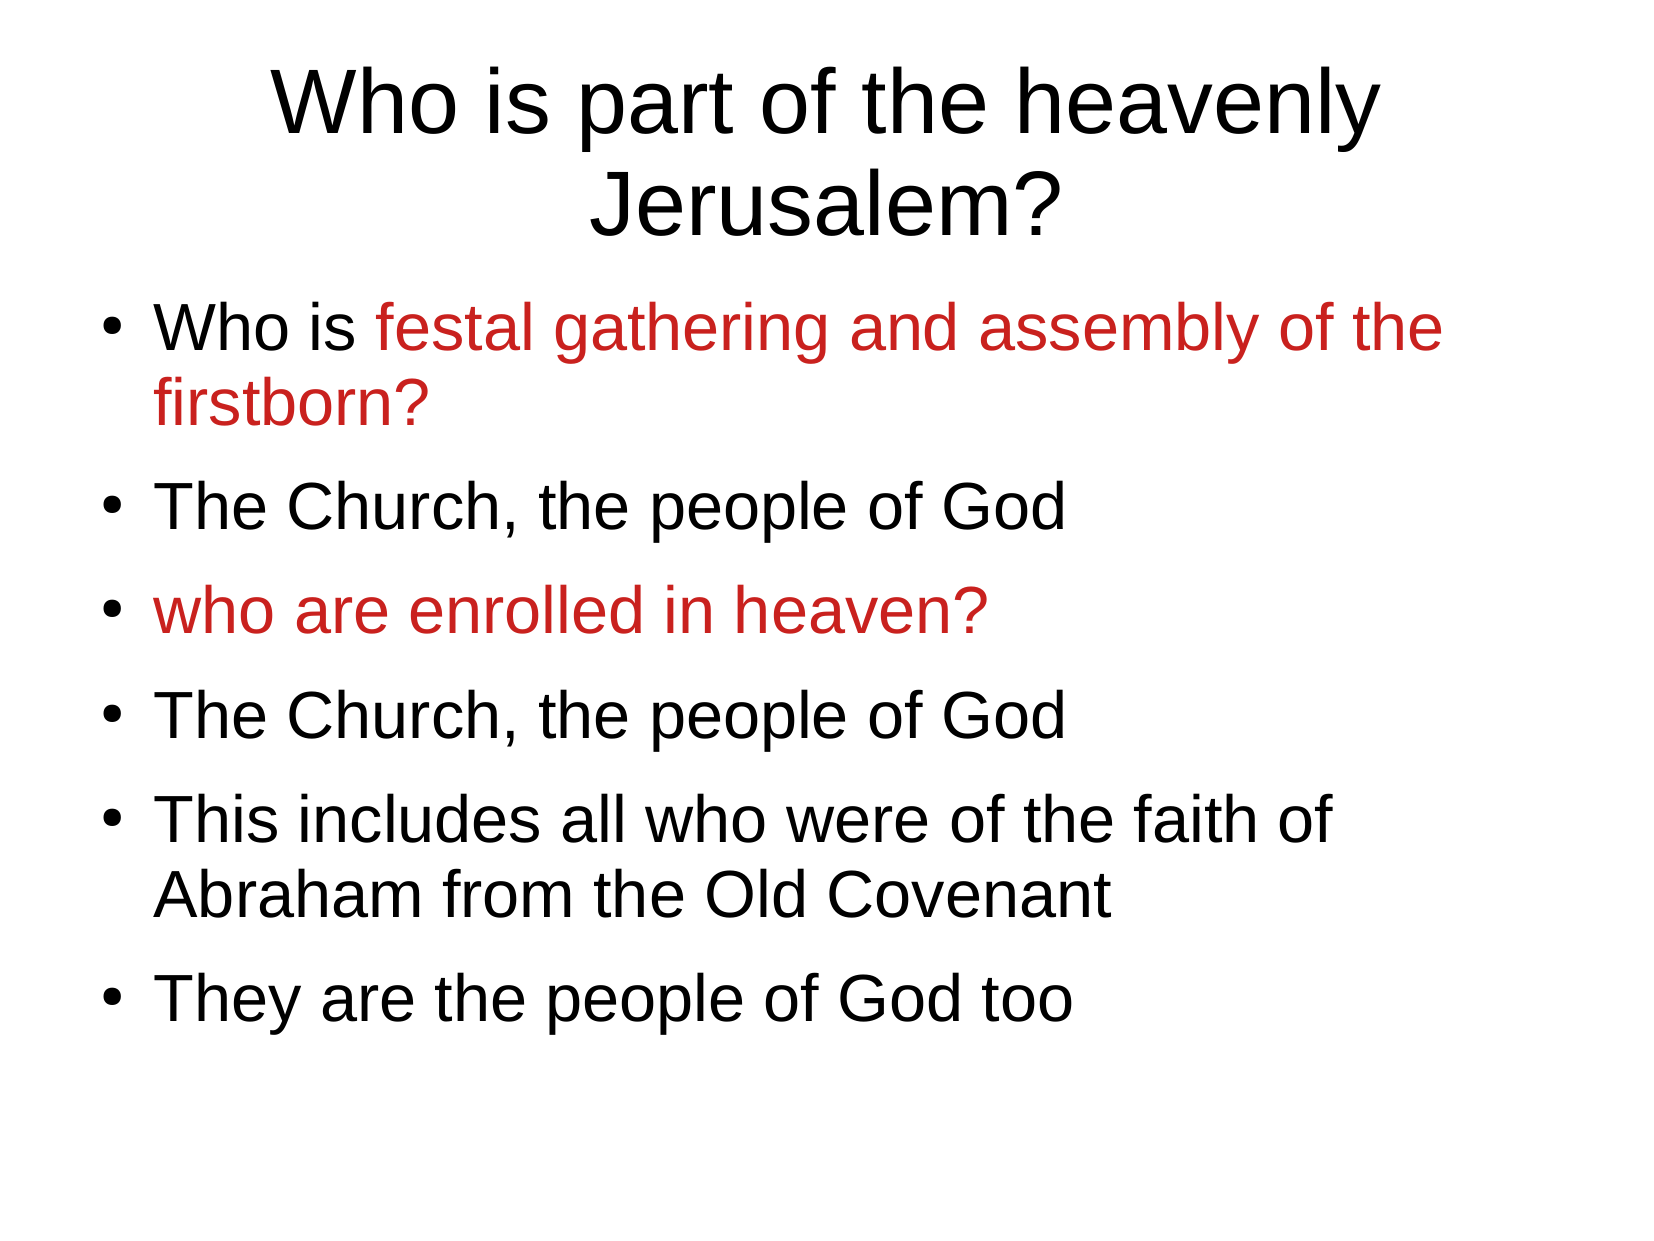

# Who is part of the heavenly Jerusalem?
Who is festal gathering and assembly of the firstborn?
The Church, the people of God
who are enrolled in heaven?
The Church, the people of God
This includes all who were of the faith of Abraham from the Old Covenant
They are the people of God too